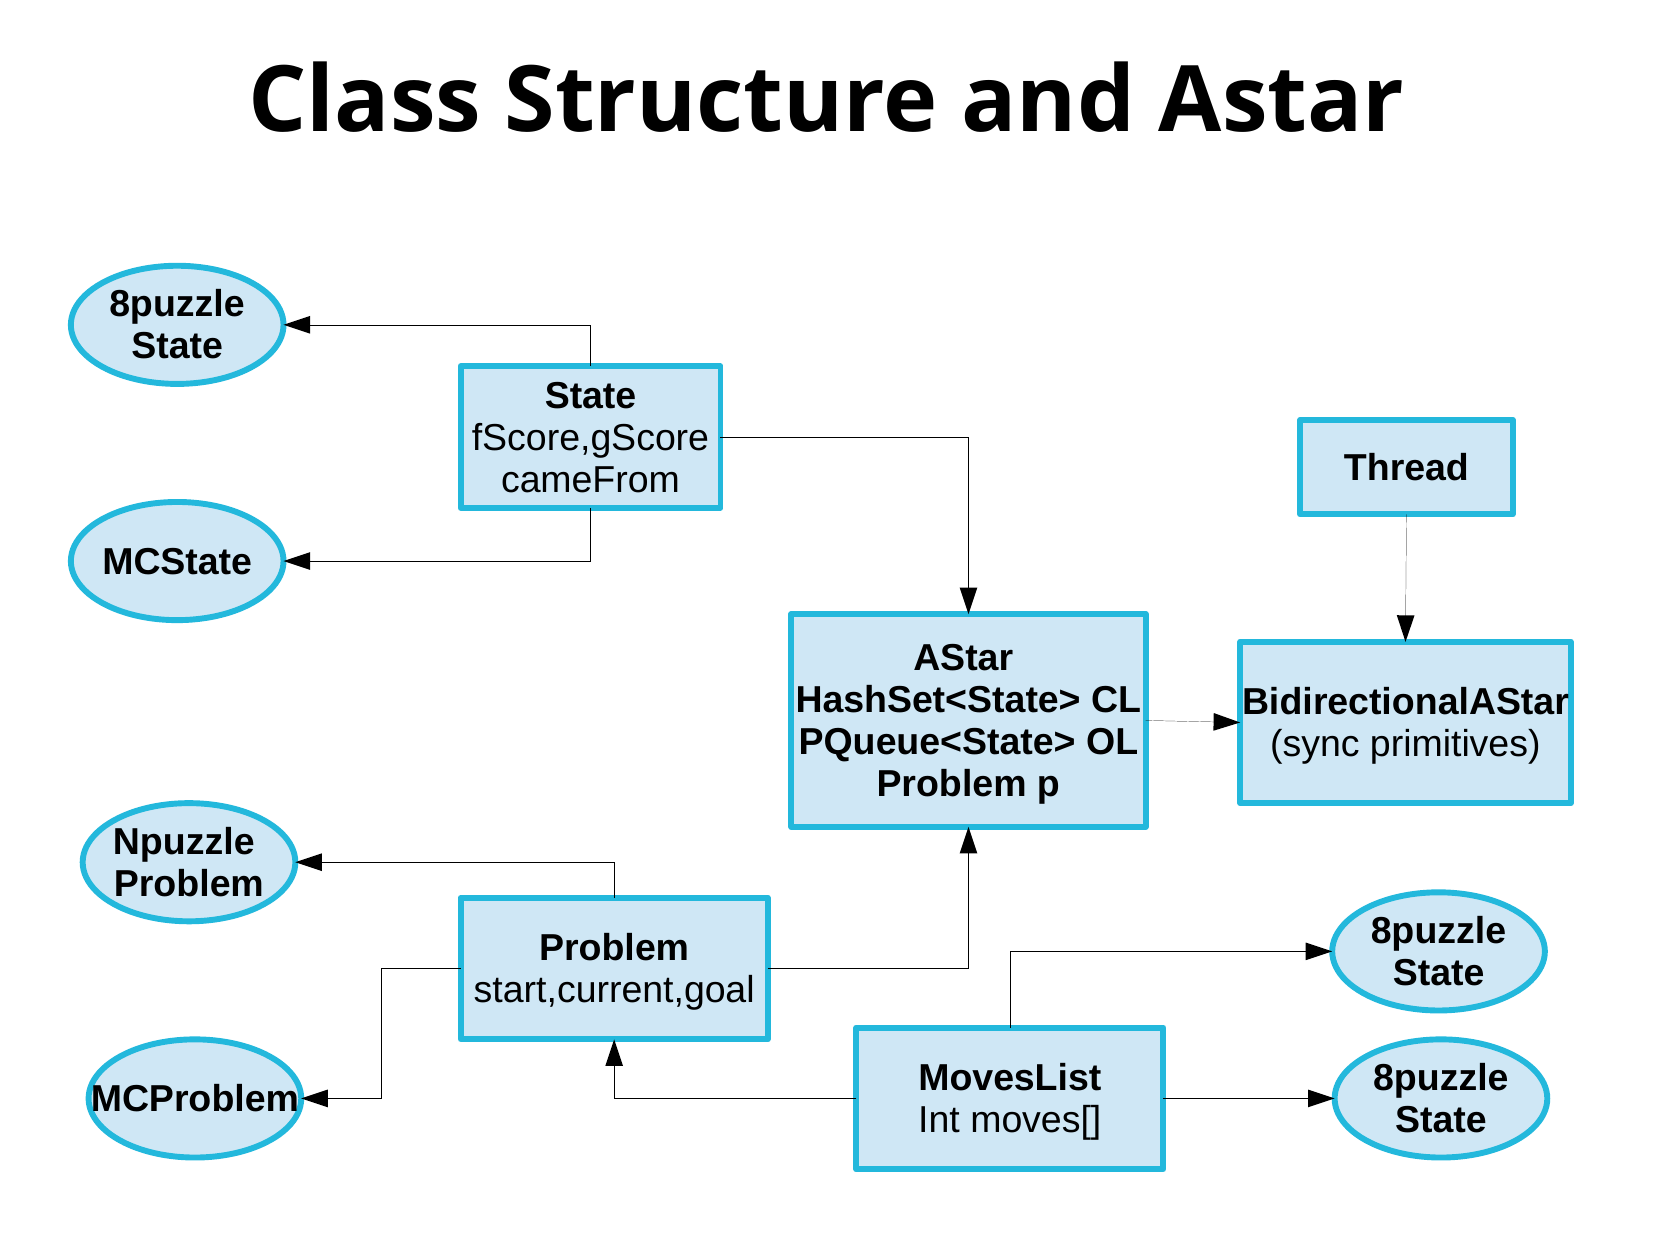

# Class Structure and Astar
8puzzle
State
State
fScore,gScore
cameFrom
Thread
MCState
AStar
HashSet<State> CL
PQueue<State> OL
Problem p
BidirectionalAStar
(sync primitives)
Npuzzle
Problem
8puzzle
State
Problem
start,current,goal
MovesList
Int moves[]
MCProblem
8puzzle
State